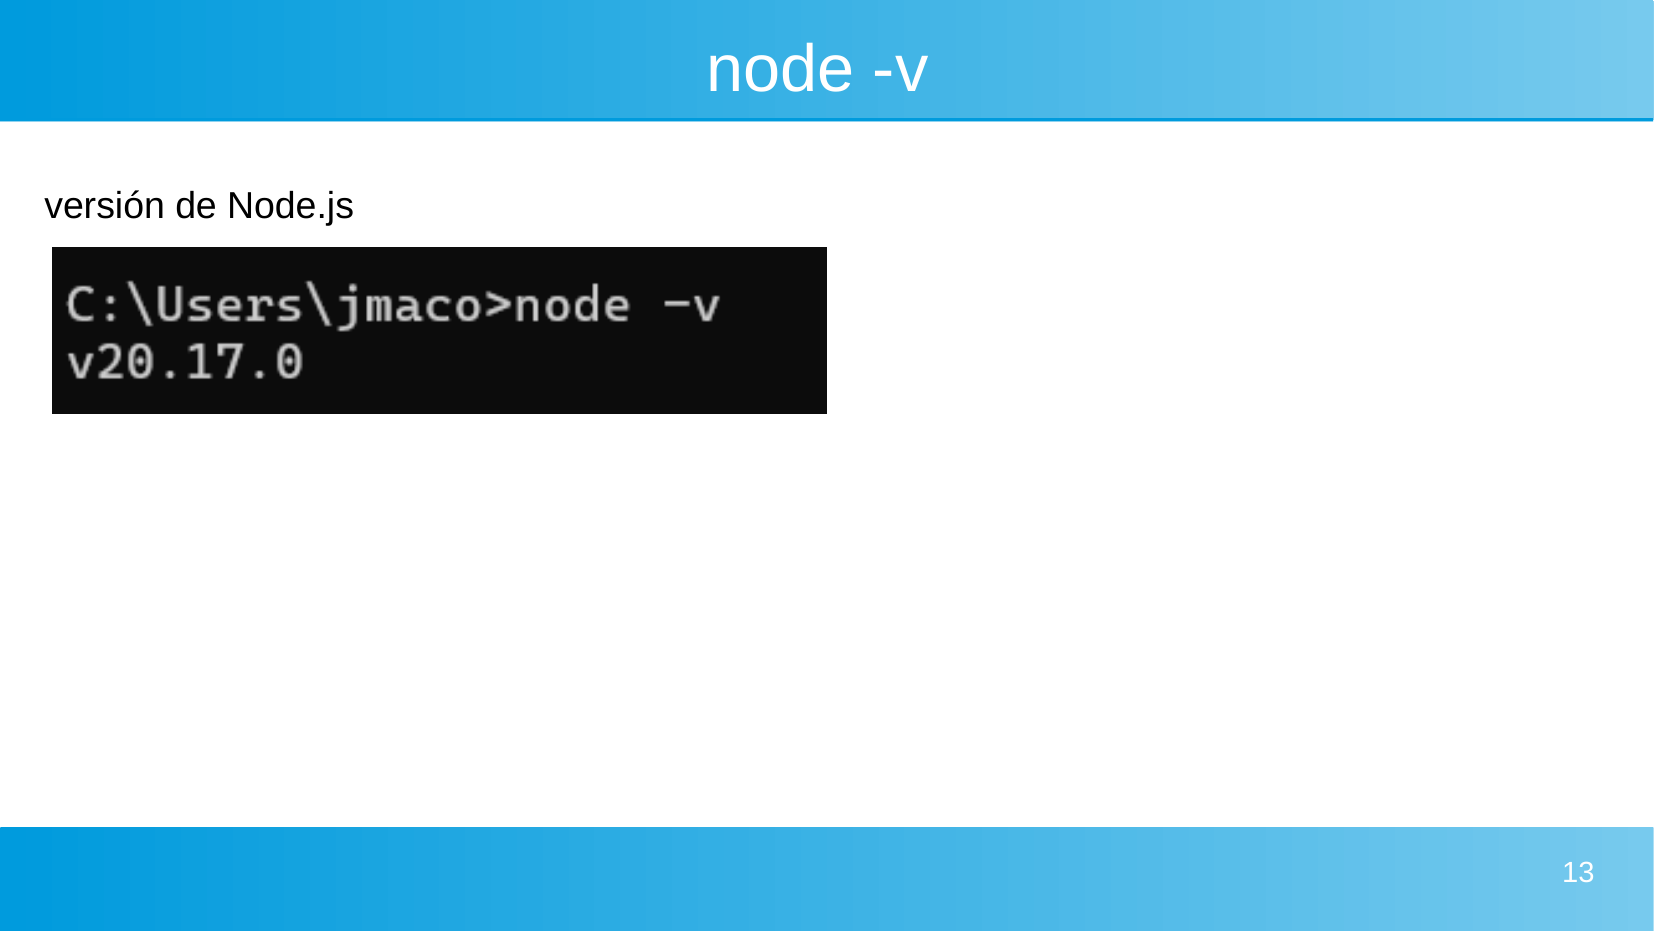

# node -v
versión de Node.js
13